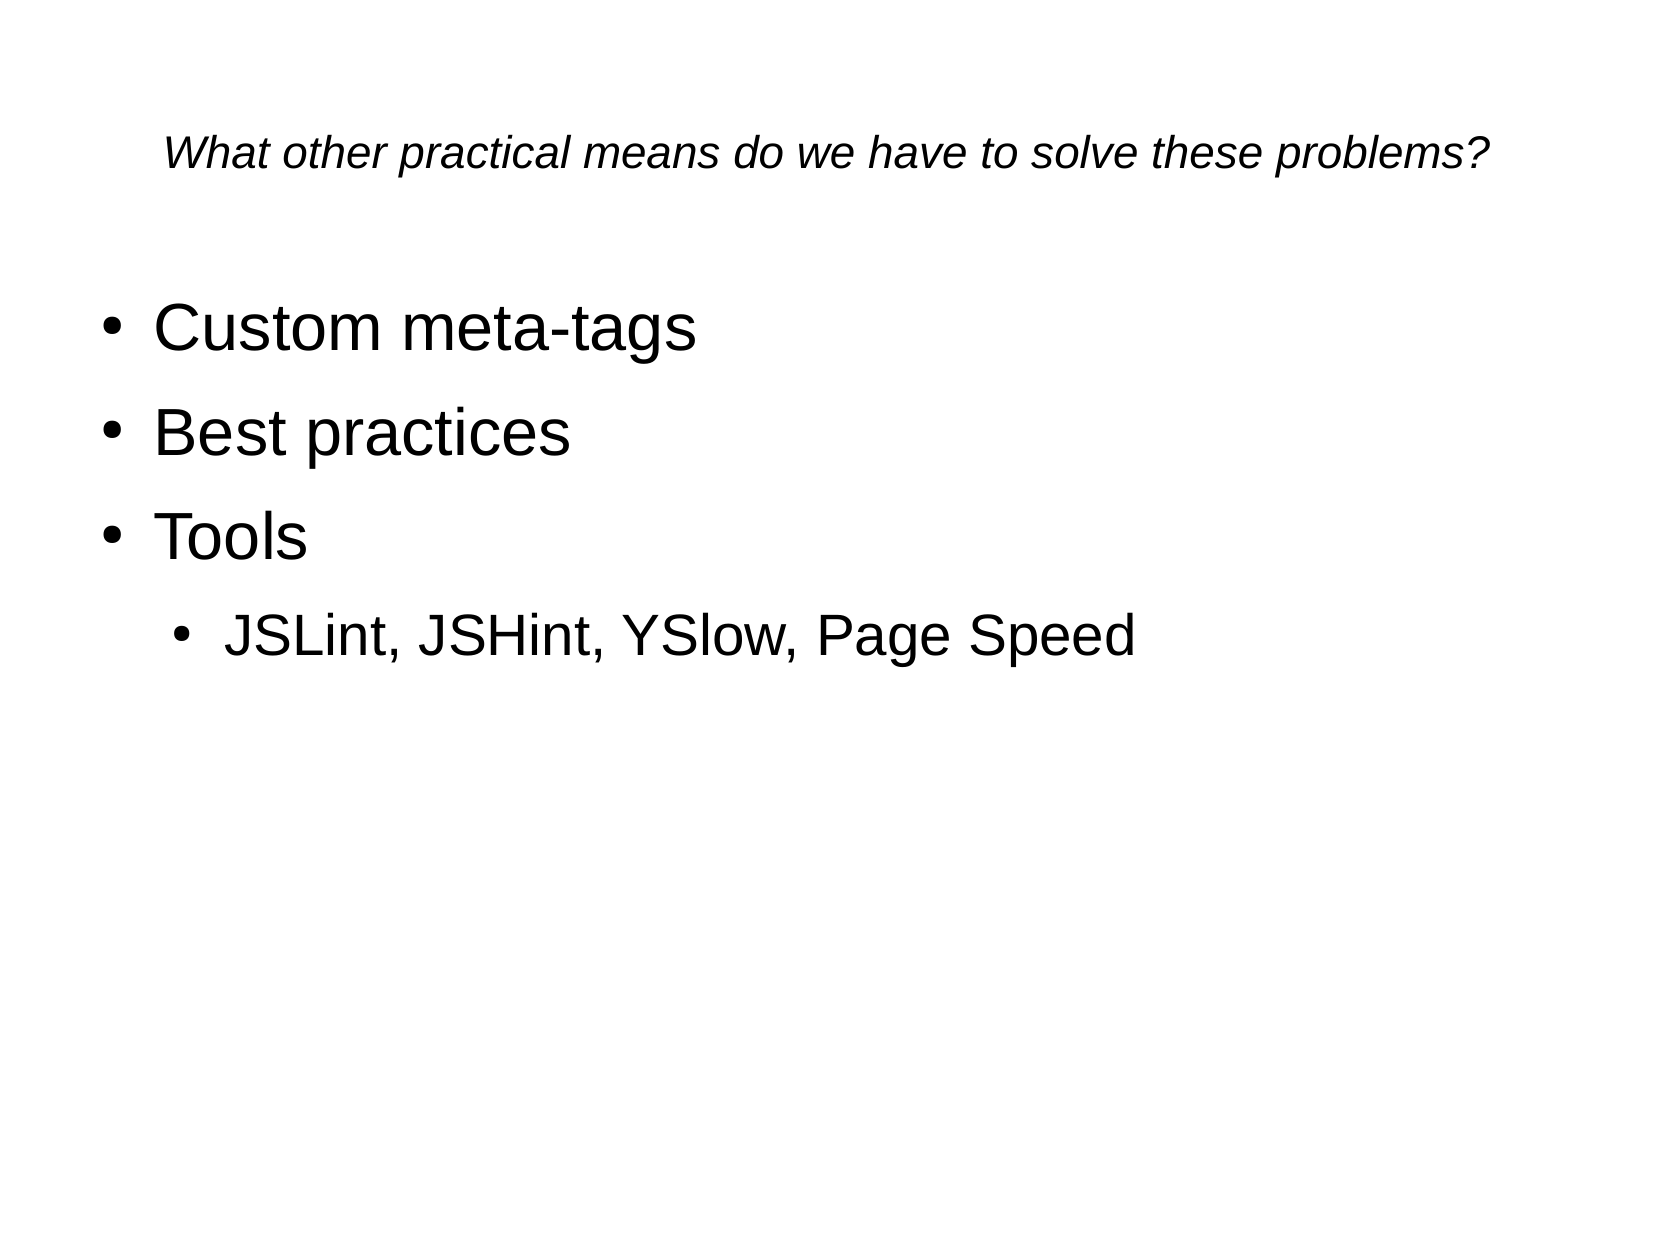

# What other practical means do we have to solve these problems?
Custom meta-tags
Best practices
Tools
JSLint, JSHint, YSlow, Page Speed